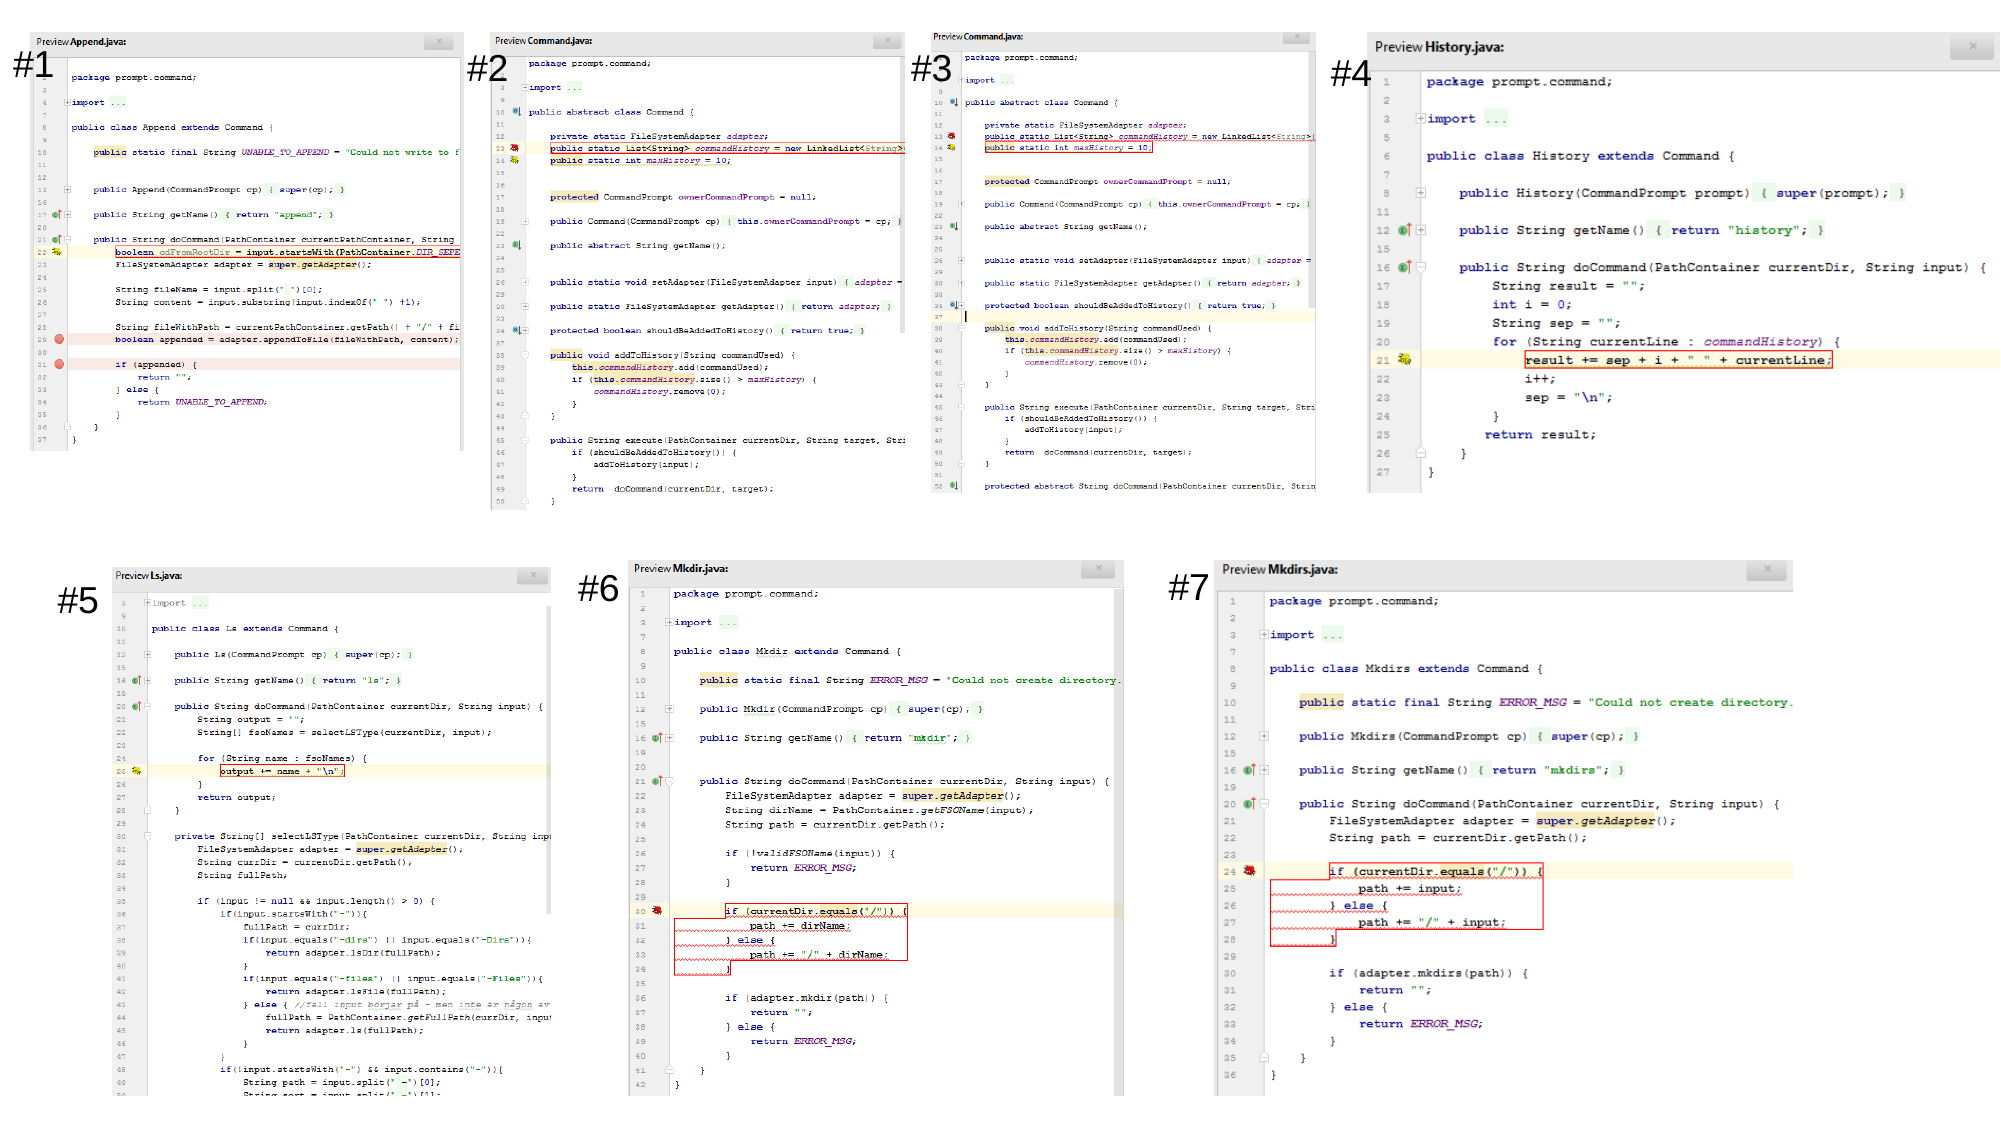

#1
#2
#3
#4
#7
#6
#5